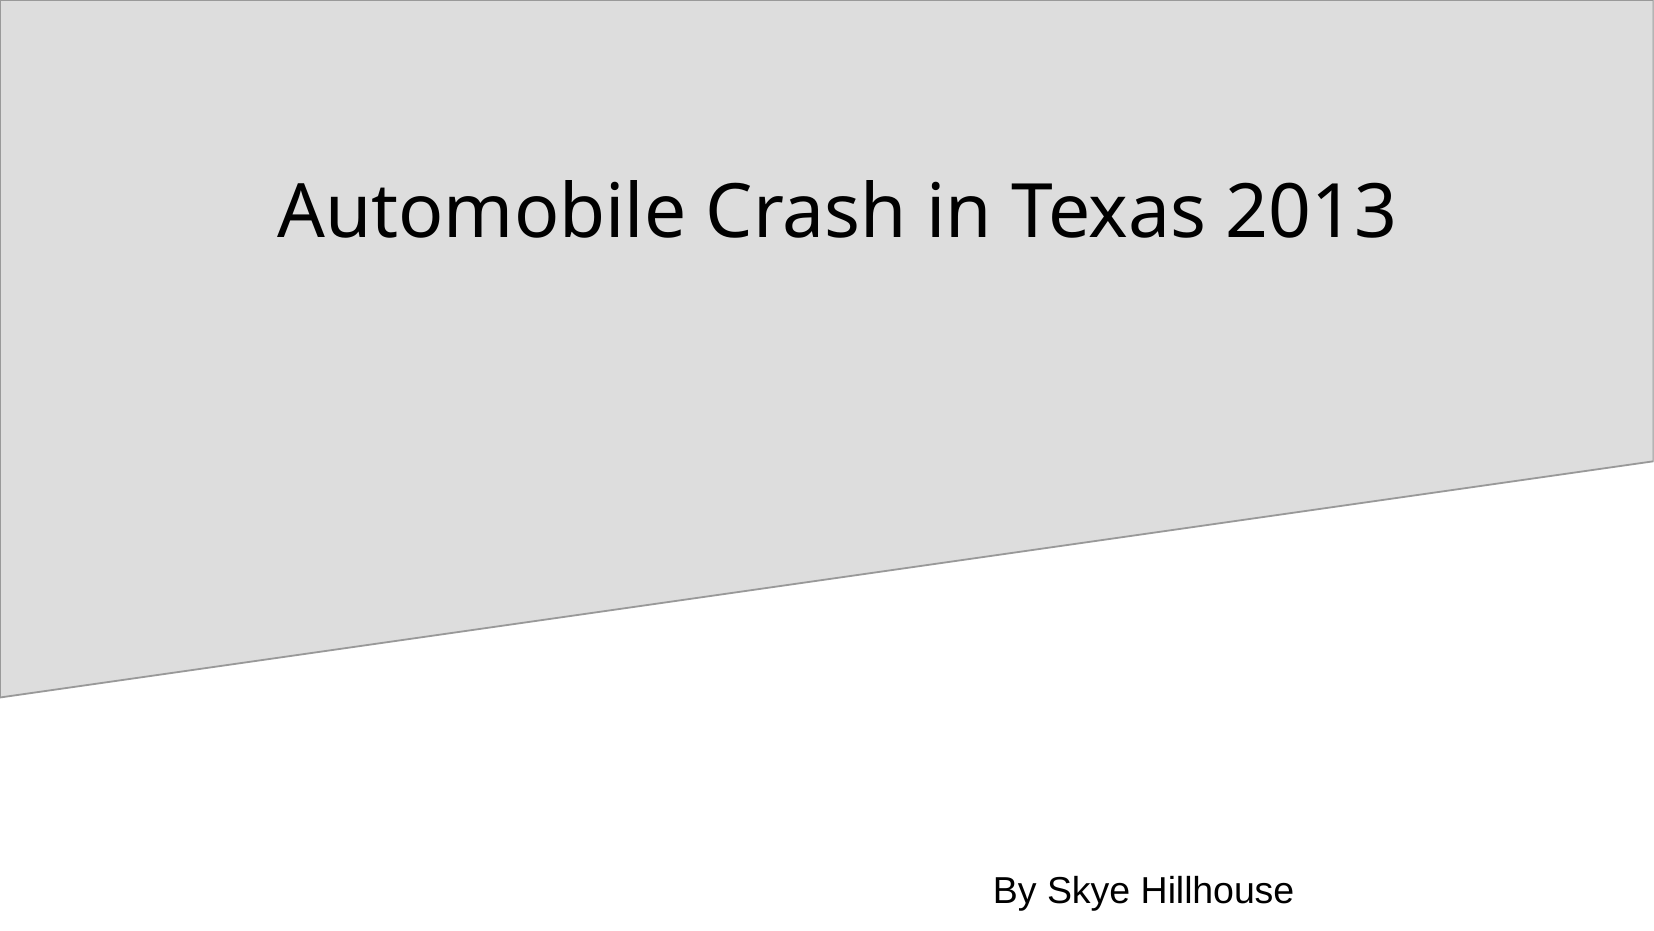

Automobile Crash in Texas 2013
By Skye Hillhouse